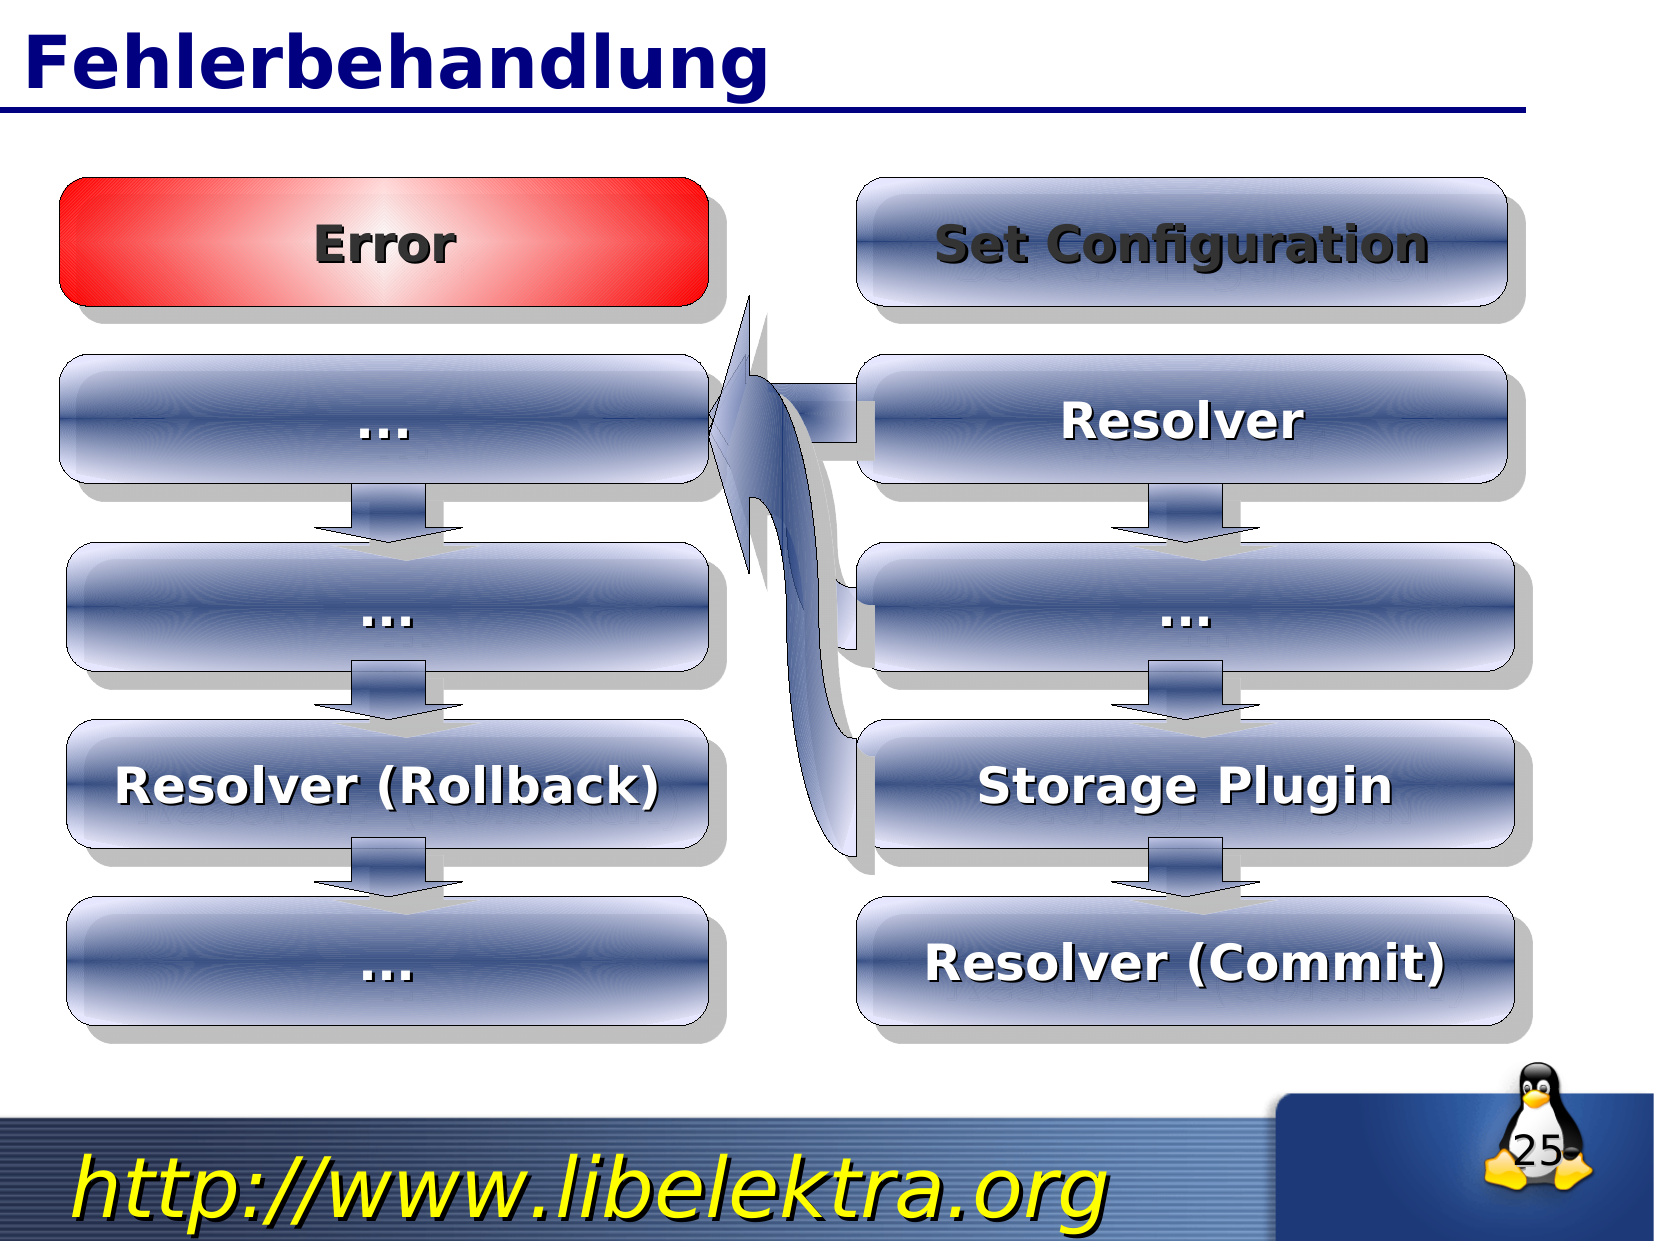

Fehlerbehandlung
Error
Set Configuration
...
Resolver
...
...
Resolver (Rollback)
Storage Plugin
...
Resolver (Commit)